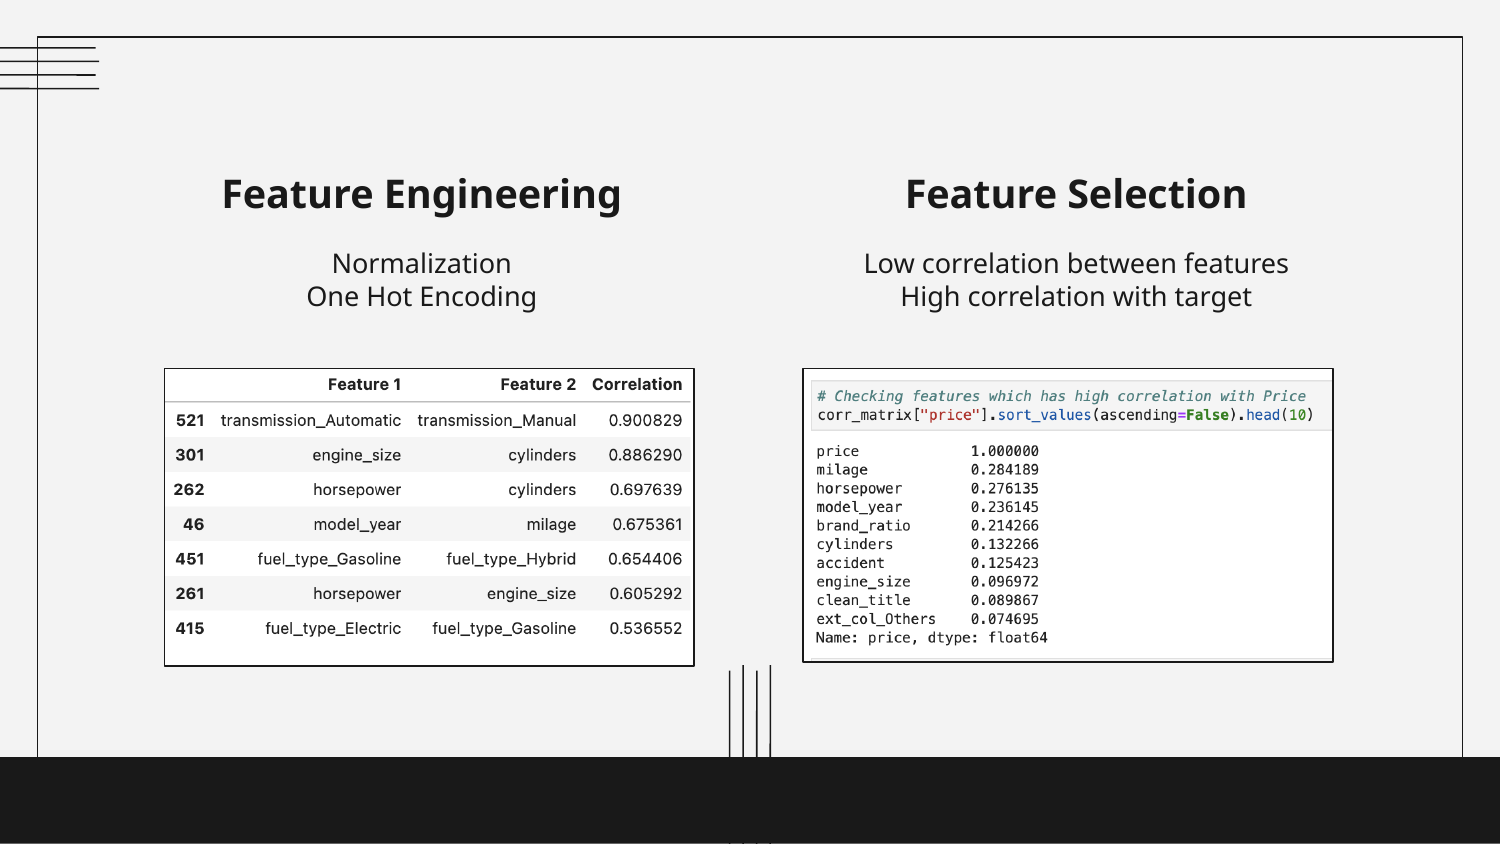

Feature Engineering
Feature Selection
Normalization
One Hot Encoding
# Low correlation between features
High correlation with target